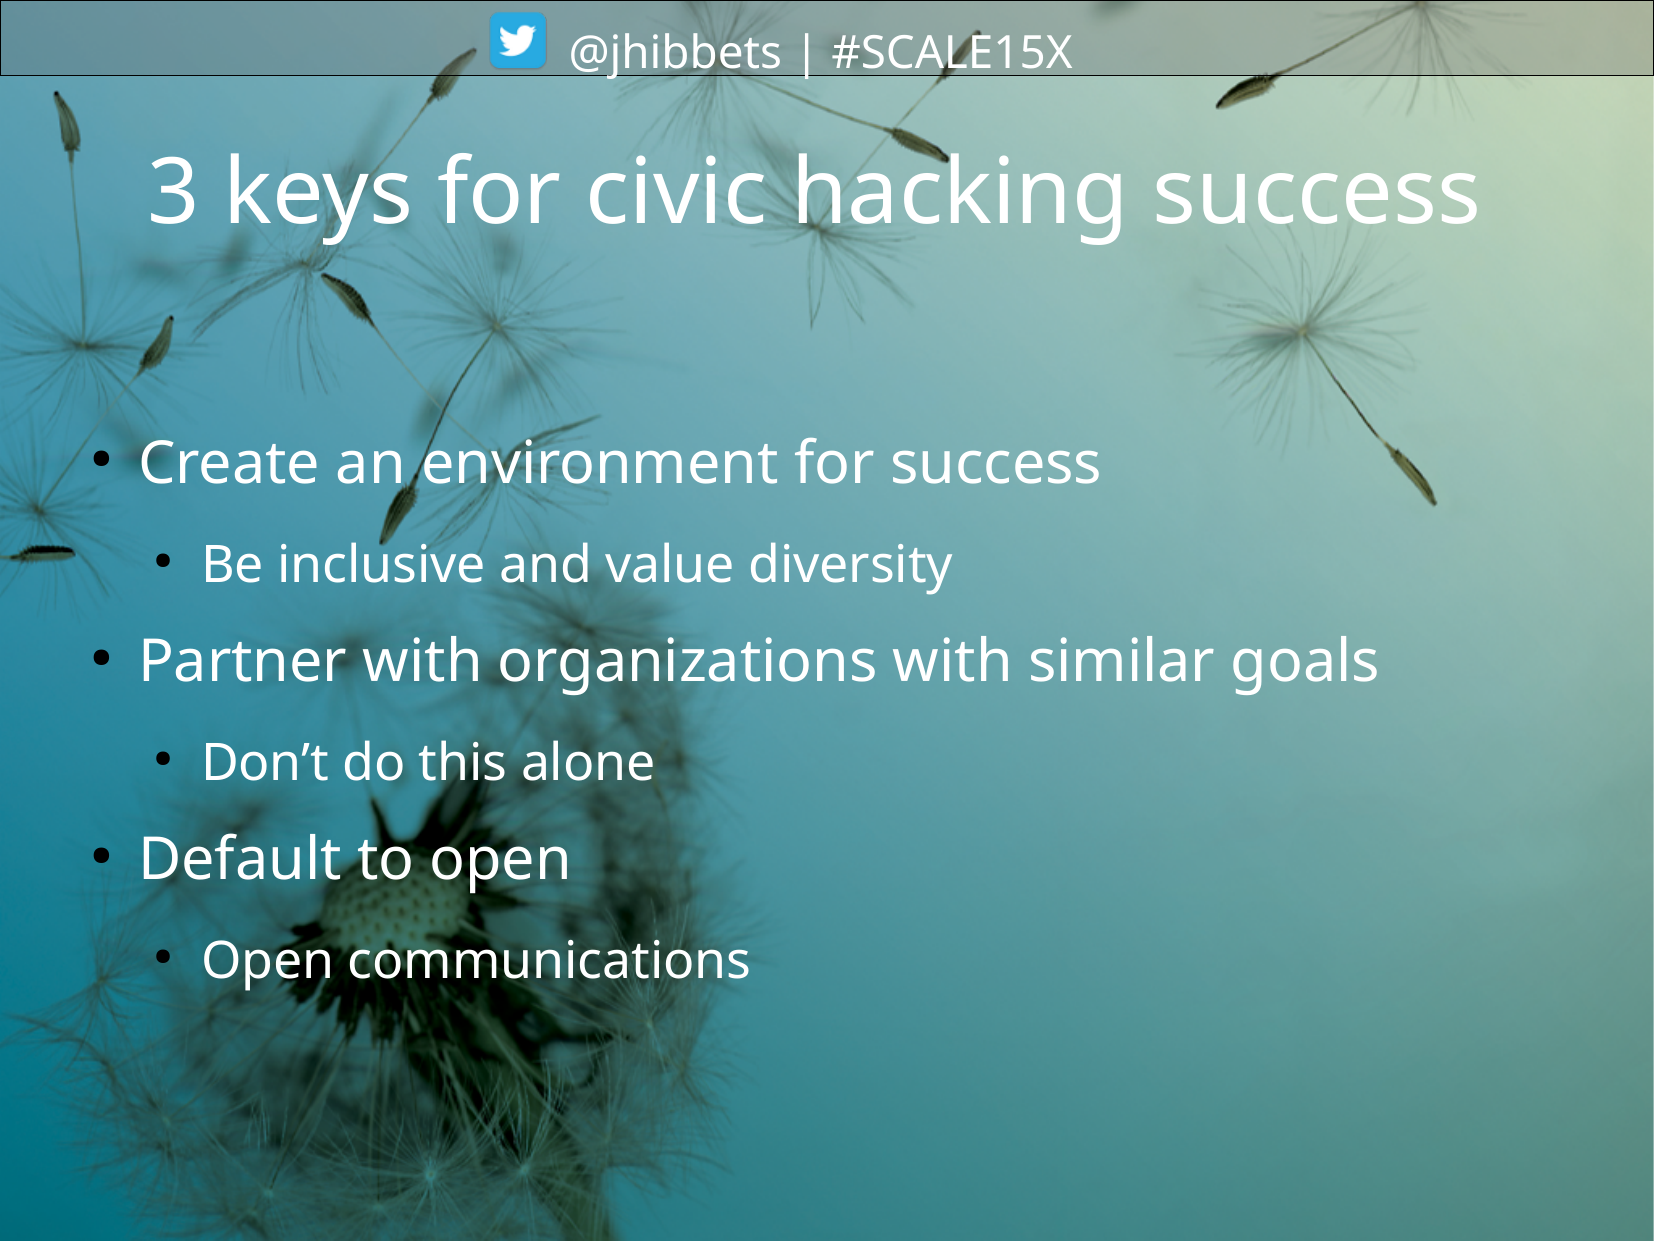

# 3 keys for civic hacking success
Create an environment for success
Be inclusive and value diversity
Partner with organizations with similar goals
Don’t do this alone
Default to open
Open communications